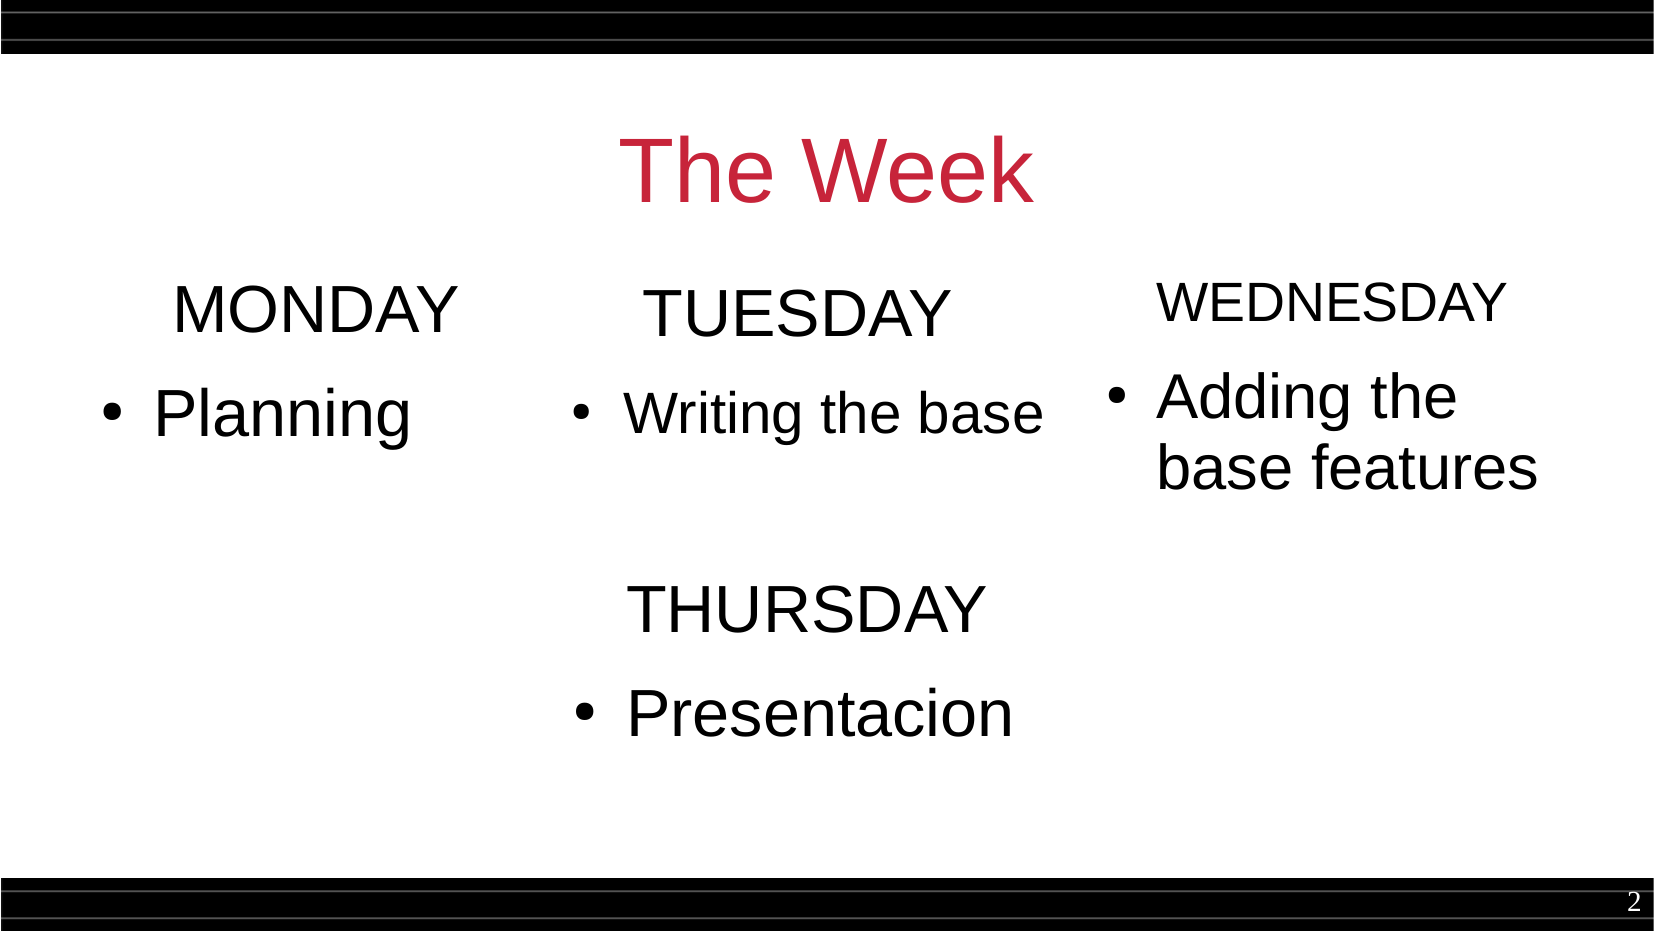

# The Week
 MONDAY
Planning
WEDNESDAY
Adding the base features
 TUESDAY
Writing the base
THURSDAY
Presentacion